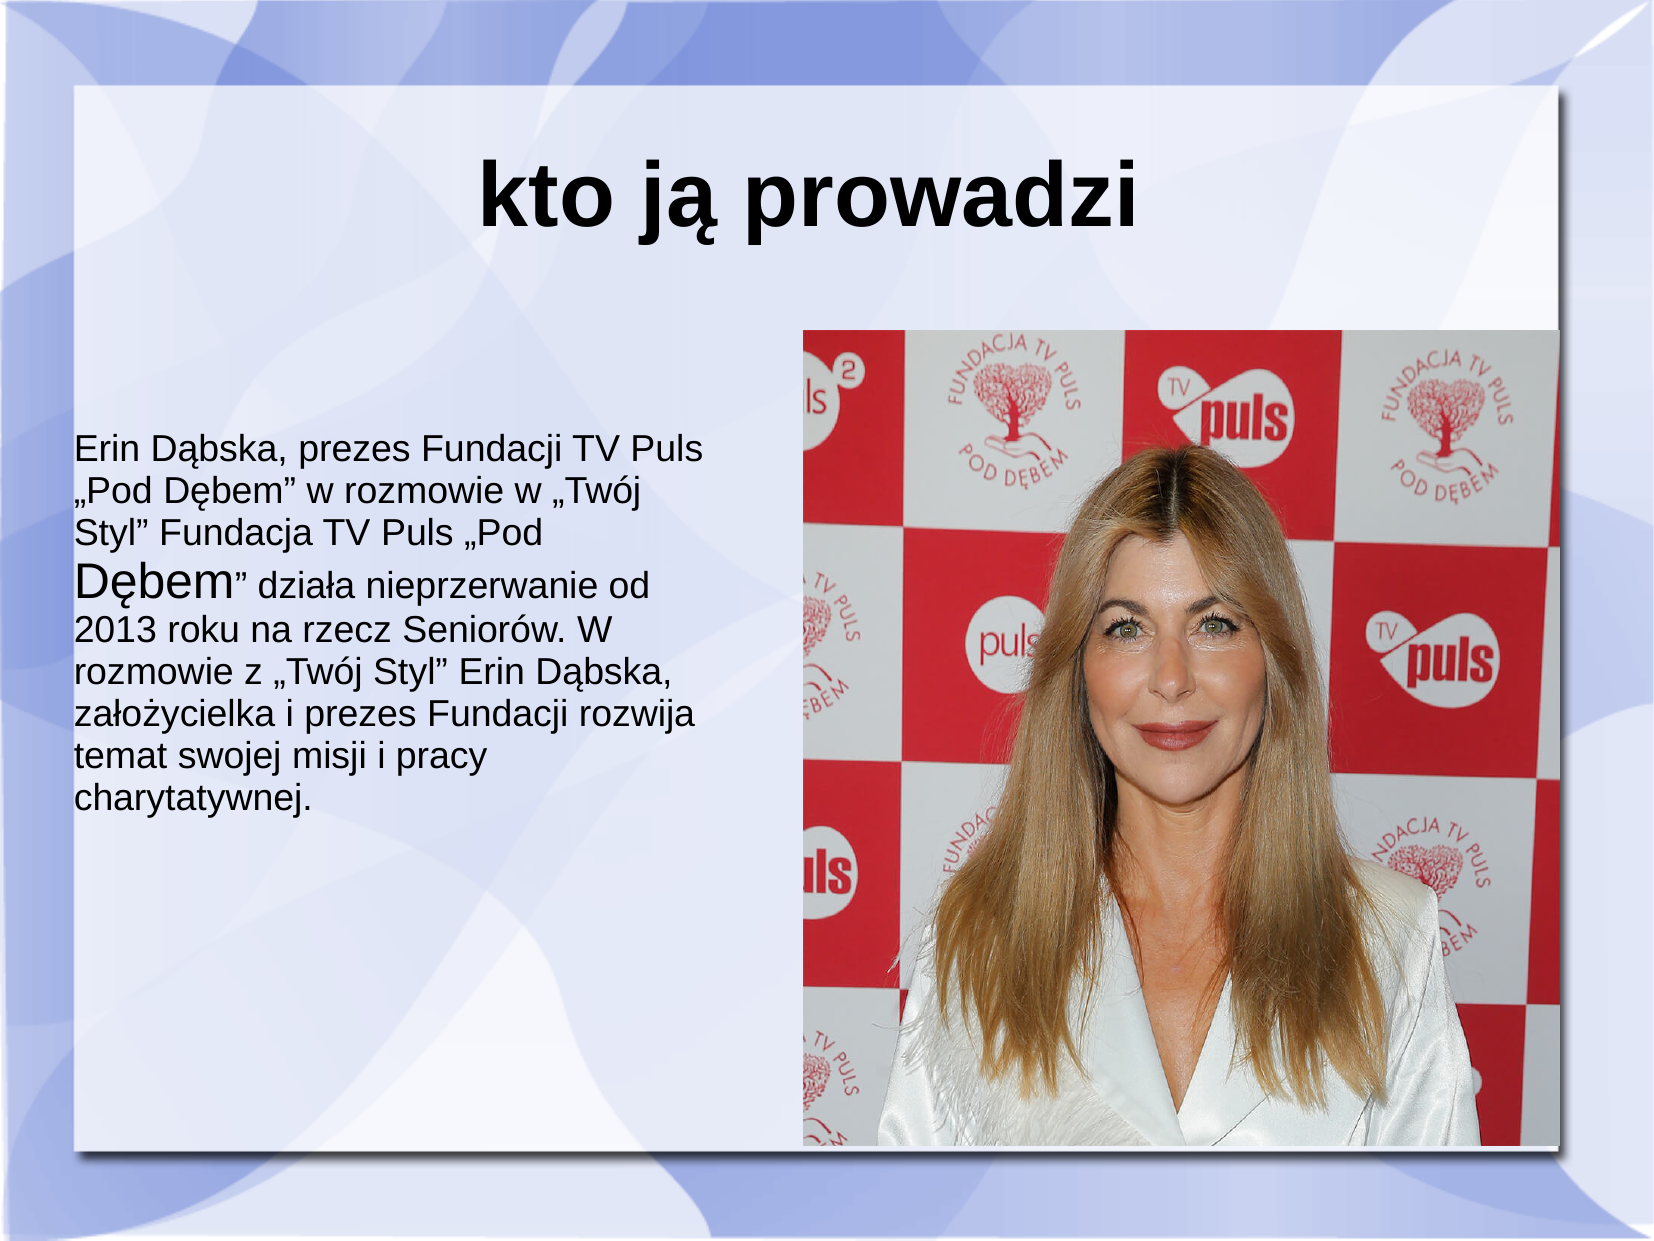

# kto ją prowadzi
Erin Dąbska, prezes Fundacji TV Puls „Pod Dębem” w rozmowie w „Twój Styl” Fundacja TV Puls „Pod Dębem” działa nieprzerwanie od 2013 roku na rzecz Seniorów. W rozmowie z „Twój Styl” Erin Dąbska, założycielka i prezes Fundacji rozwija temat swojej misji i pracy charytatywnej.